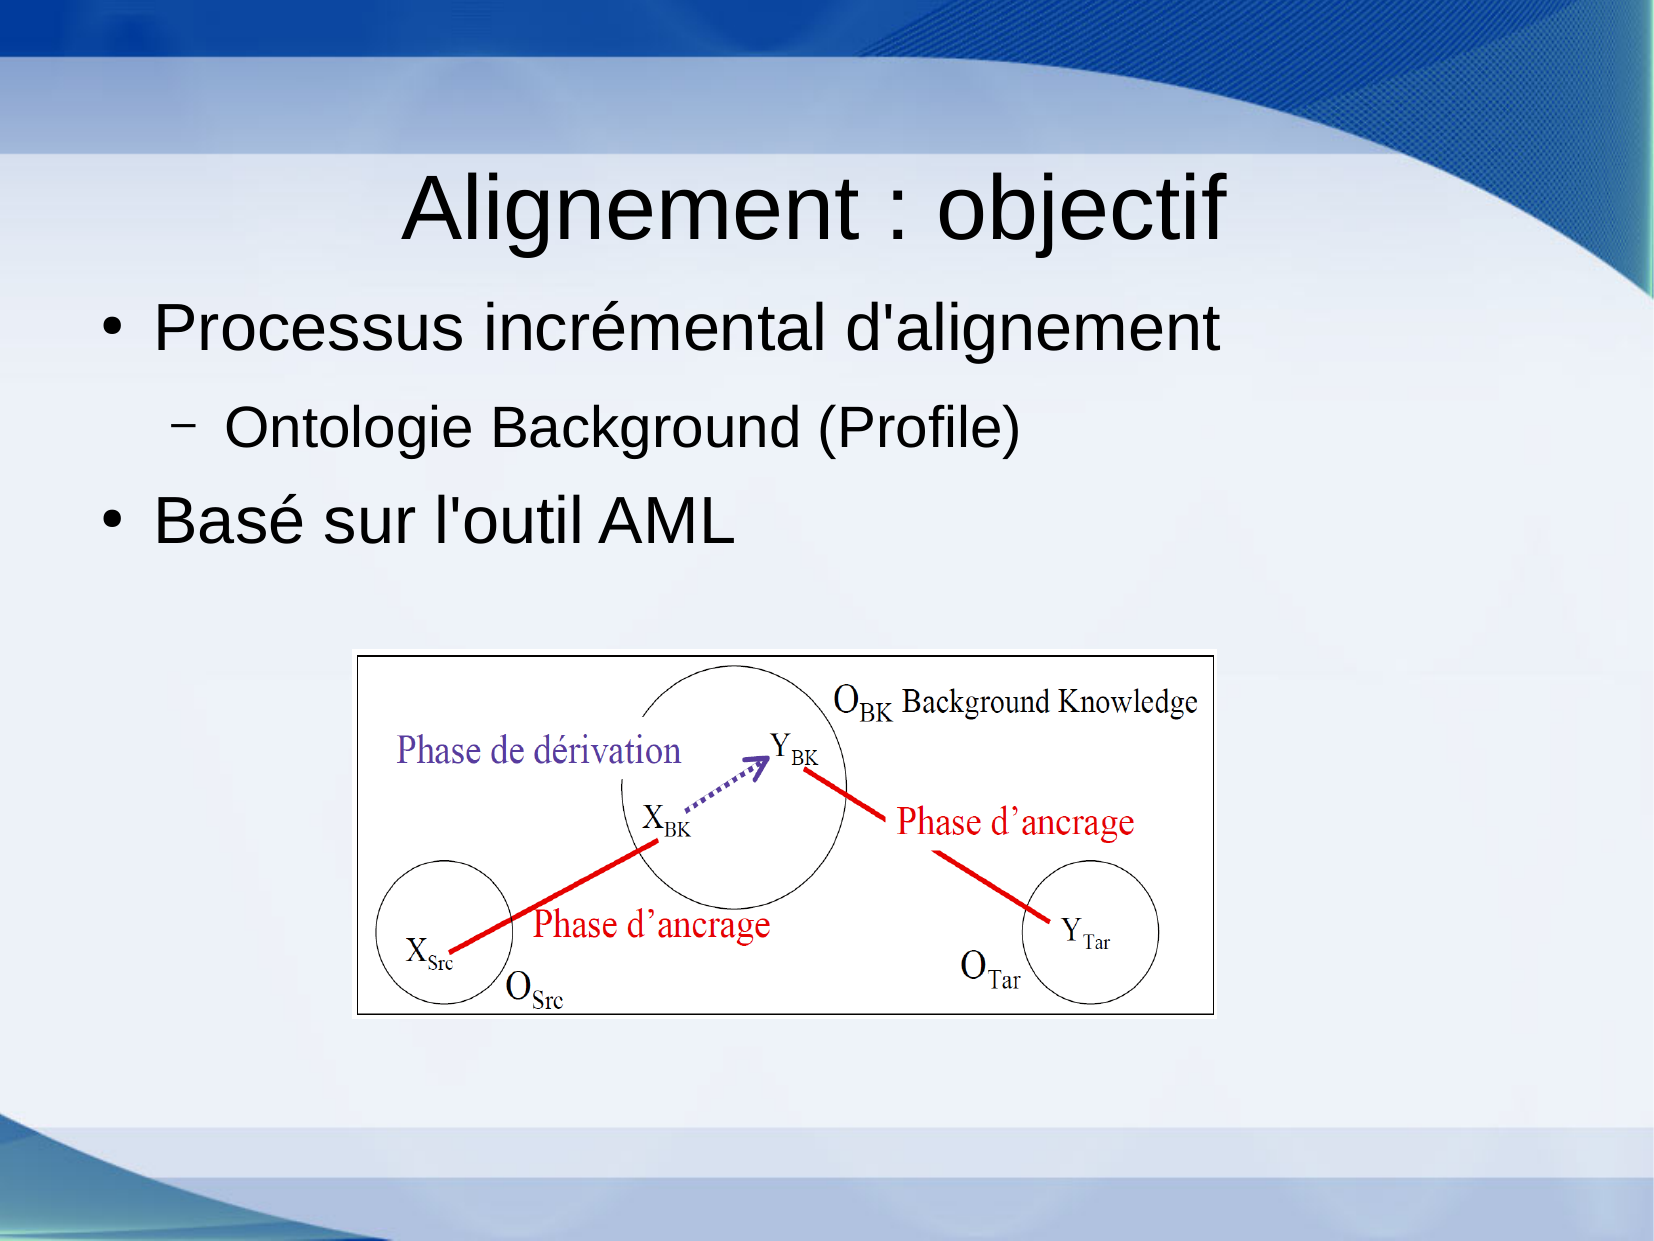

# Alignement : objectif
Processus incrémental d'alignement
Ontologie Background (Profile)
Basé sur l'outil AML